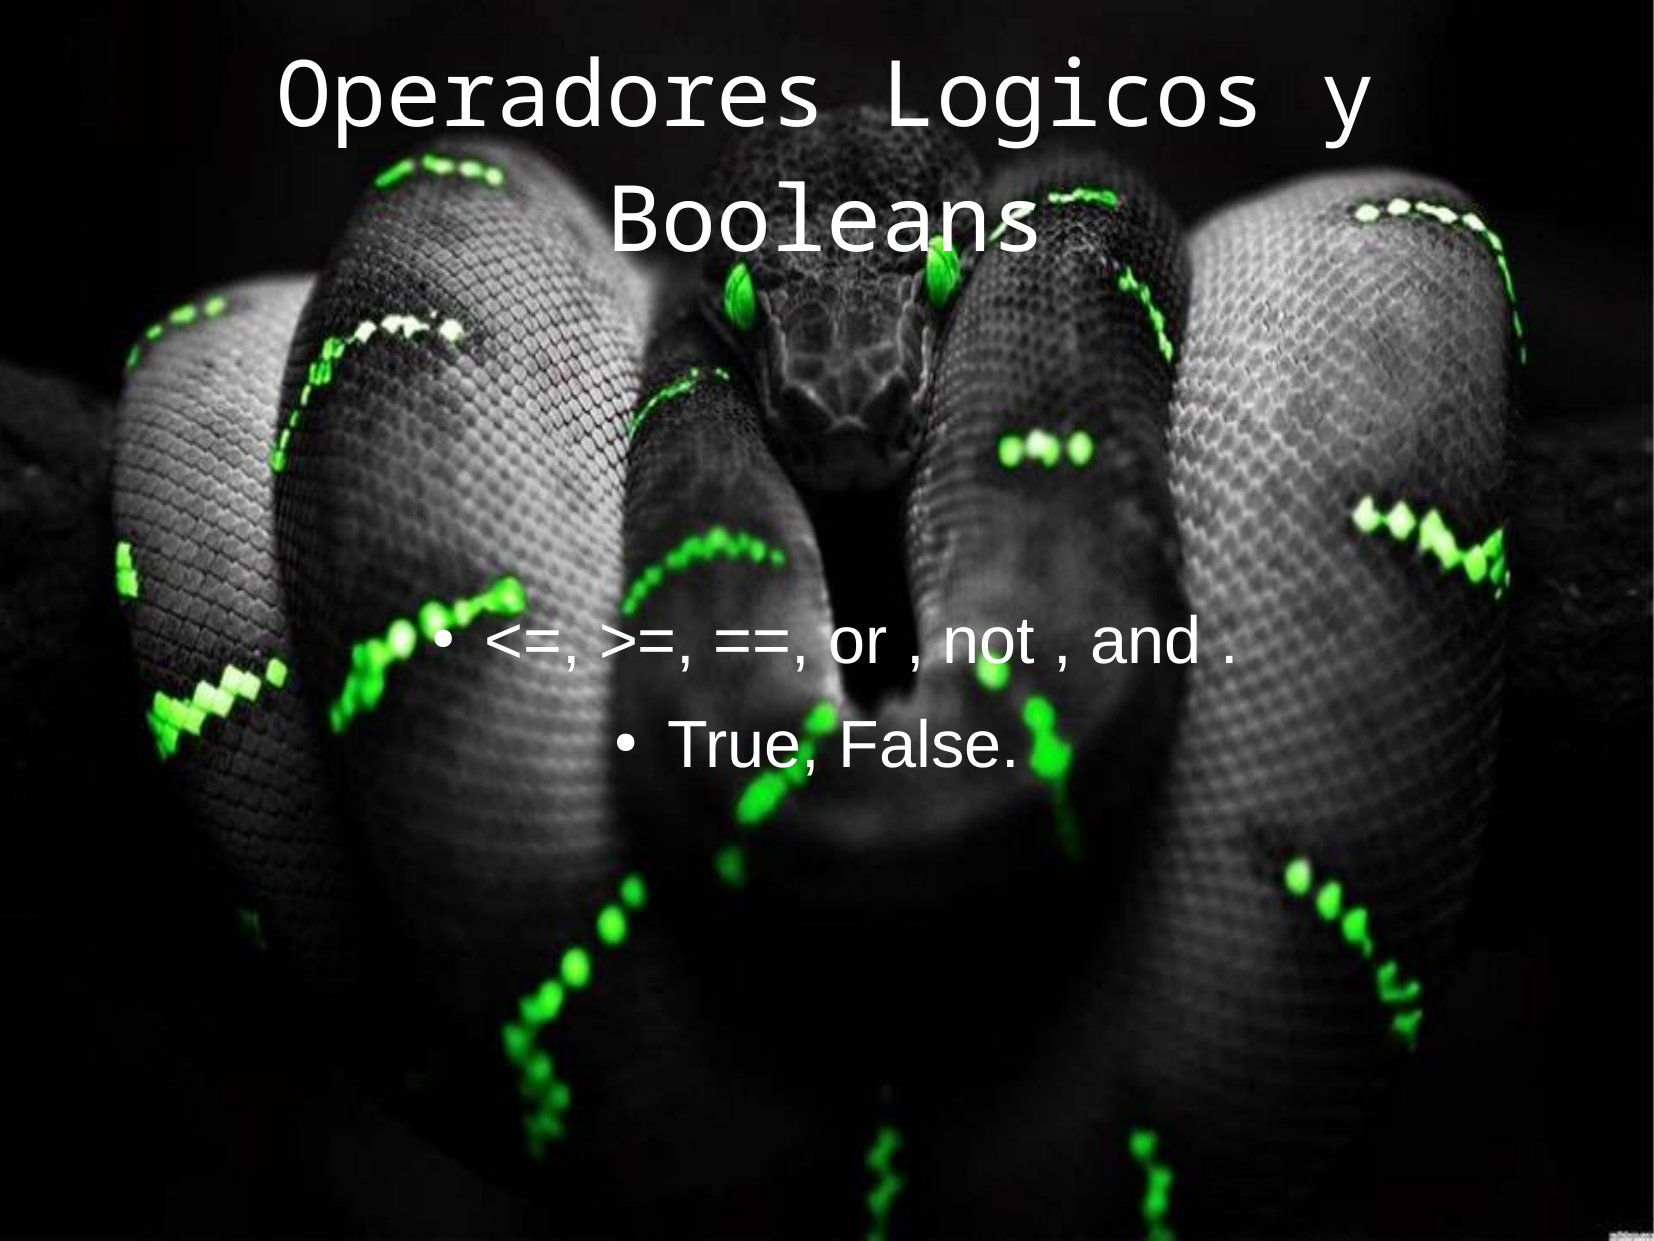

# Operadores Logicos y Booleans
<=, >=, ==, or , not , and .
True, False.